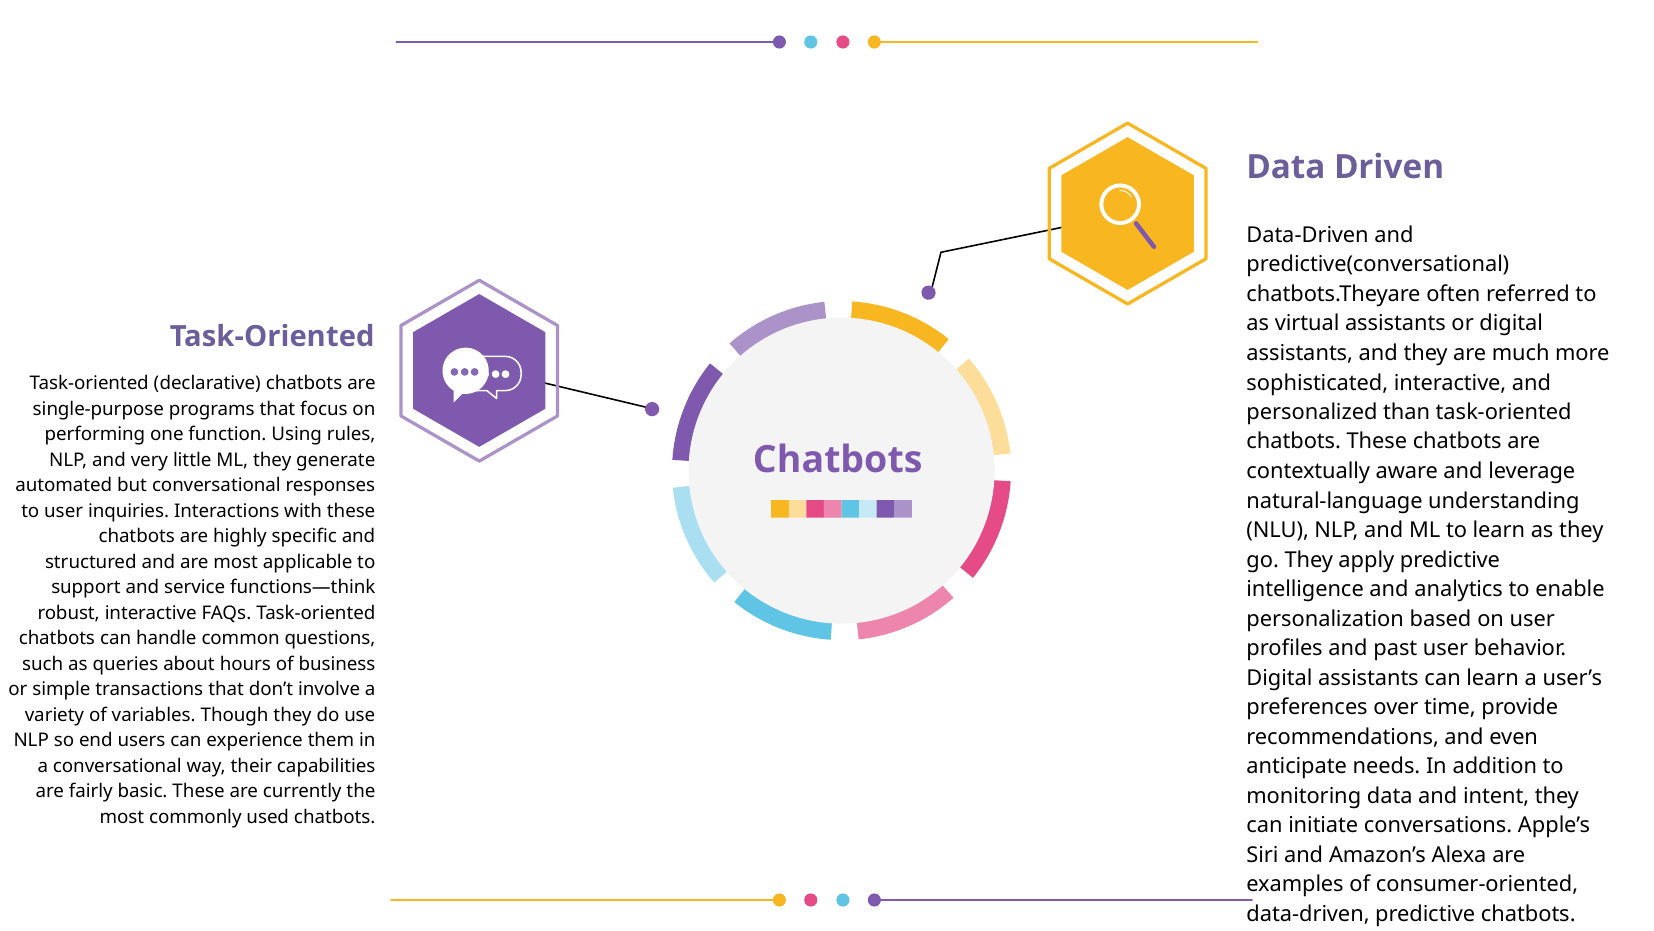

Data Driven
Data-Driven and predictive(conversational) chatbots.Theyare often referred to as virtual assistants or digital assistants, and they are much more sophisticated, interactive, and personalized than task-oriented chatbots. These chatbots are contextually aware and leverage natural-language understanding (NLU), NLP, and ML to learn as they go. They apply predictive intelligence and analytics to enable personalization based on user profiles and past user behavior. Digital assistants can learn a user’s preferences over time, provide recommendations, and even anticipate needs. In addition to monitoring data and intent, they can initiate conversations. Apple’s Siri and Amazon’s Alexa are examples of consumer-oriented, data-driven, predictive chatbots.
# Task-Oriented
Task-oriented (declarative) chatbots are single-purpose programs that focus on performing one function. Using rules, NLP, and very little ML, they generate automated but conversational responses to user inquiries. Interactions with these chatbots are highly specific and structured and are most applicable to support and service functions—think robust, interactive FAQs. Task-oriented chatbots can handle common questions, such as queries about hours of business or simple transactions that don’t involve a variety of variables. Though they do use NLP so end users can experience them in a conversational way, their capabilities are fairly basic. These are currently the most commonly used chatbots.
Chatbots